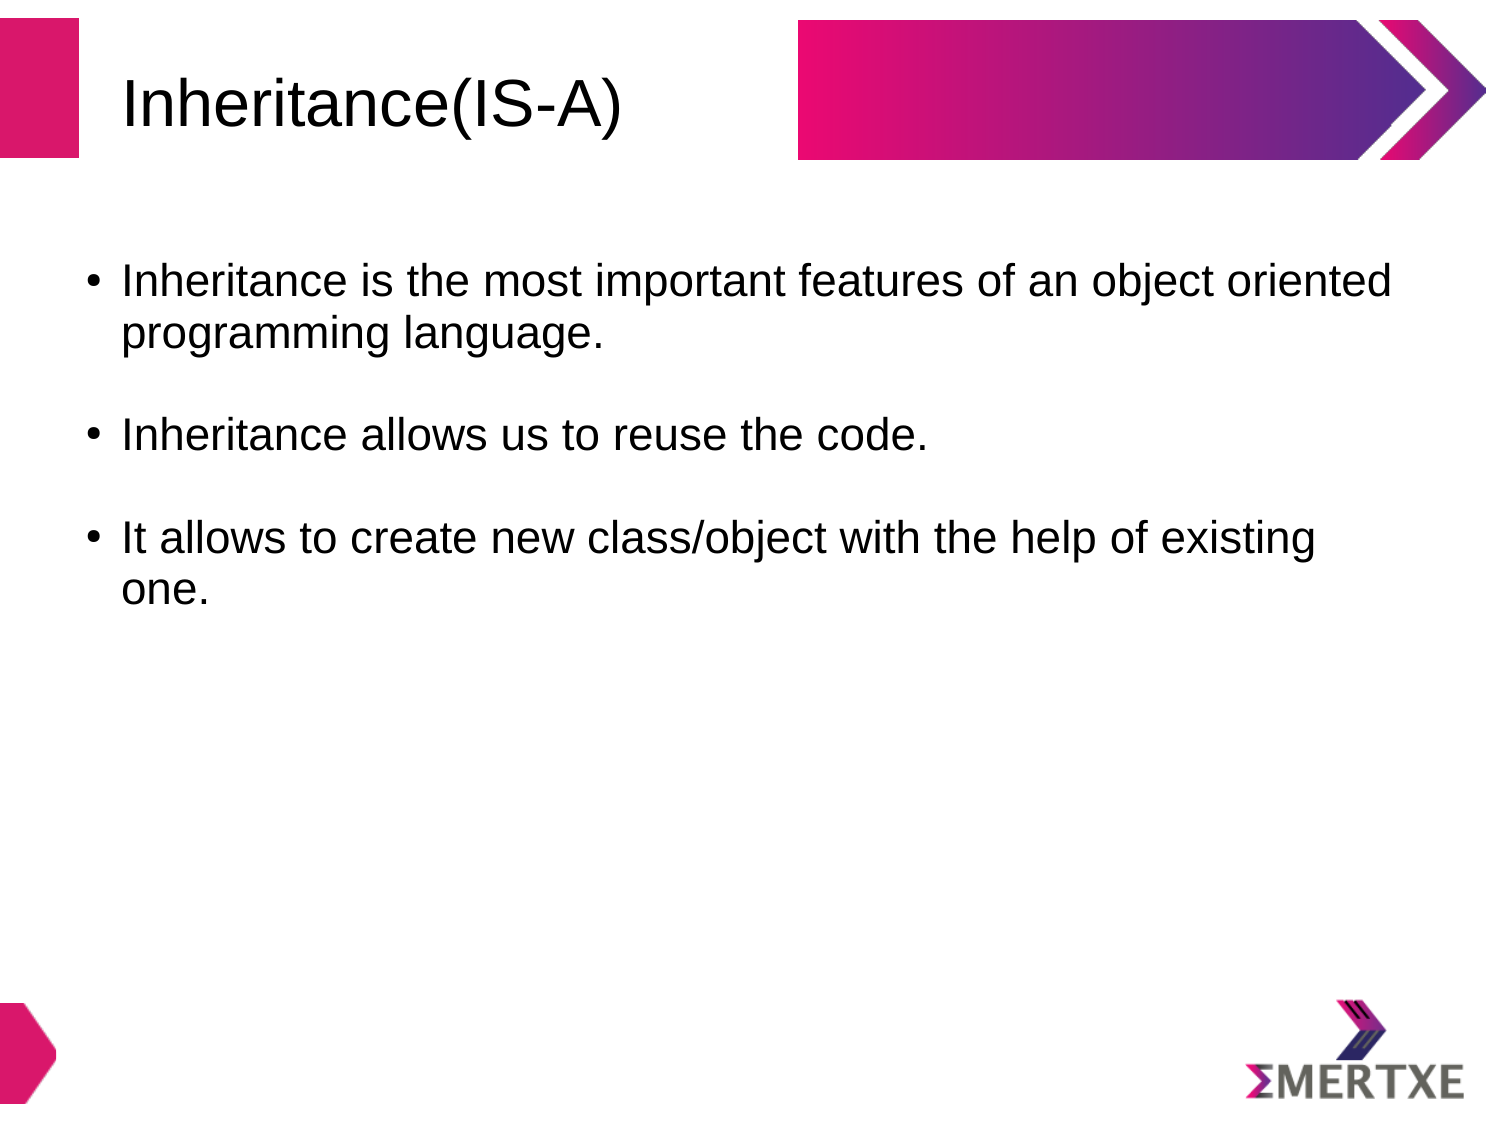

Inheritance(IS-A)
Inheritance is the most important features of an object oriented programming language.
Inheritance allows us to reuse the code.
It allows to create new class/object with the help of existing one.